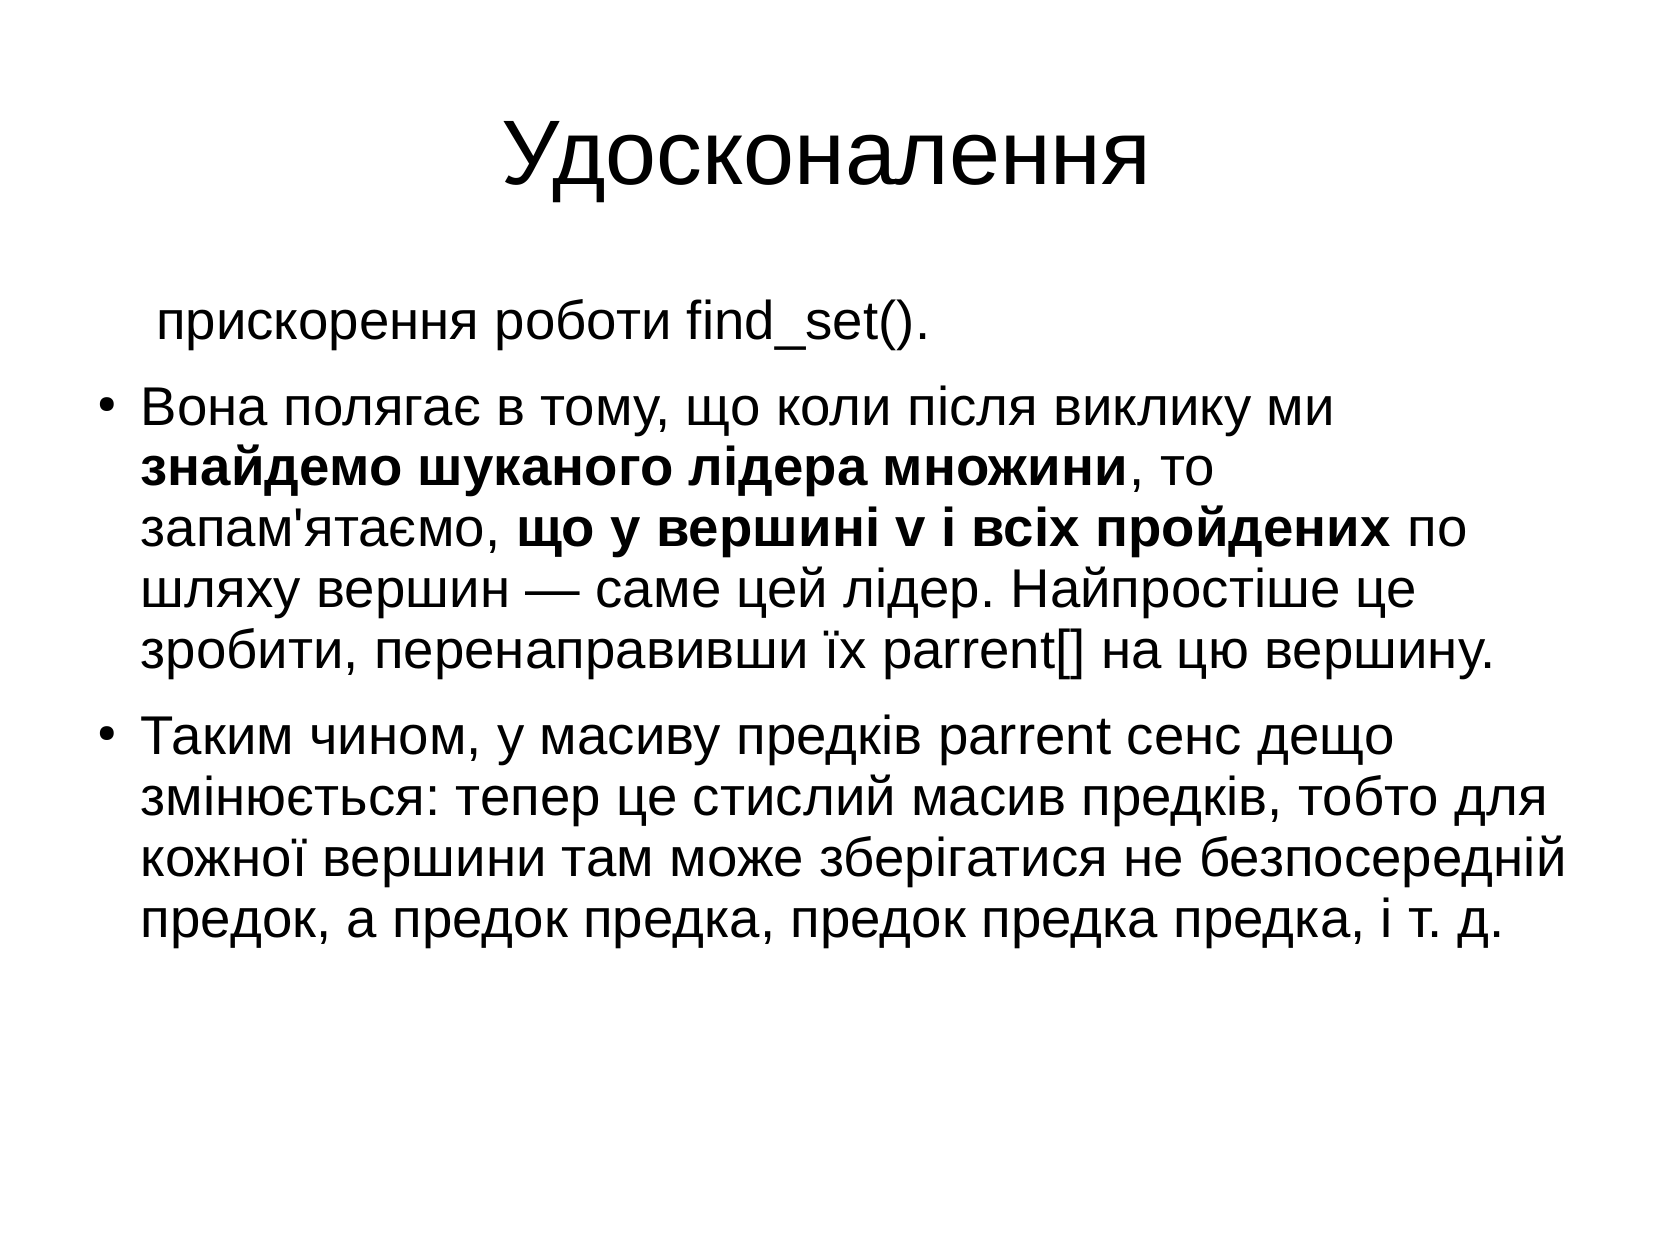

# Удосконалення
 прискорення роботи find_set().
Вона полягає в тому, що коли після виклику ми знайдемо шуканого лідера множини, то запам'ятаємо, що у вершині v і всіх пройдених по шляху вершин — саме цей лідер. Найпростіше це зробити, перенаправивши їх parrent[] на цю вершину.
Таким чином, у масиву предків parrent сенс дещо змінюється: тепер це стислий масив предків, тобто для кожної вершини там може зберігатися не безпосередній предок, а предок предка, предок предка предка, і т. д.